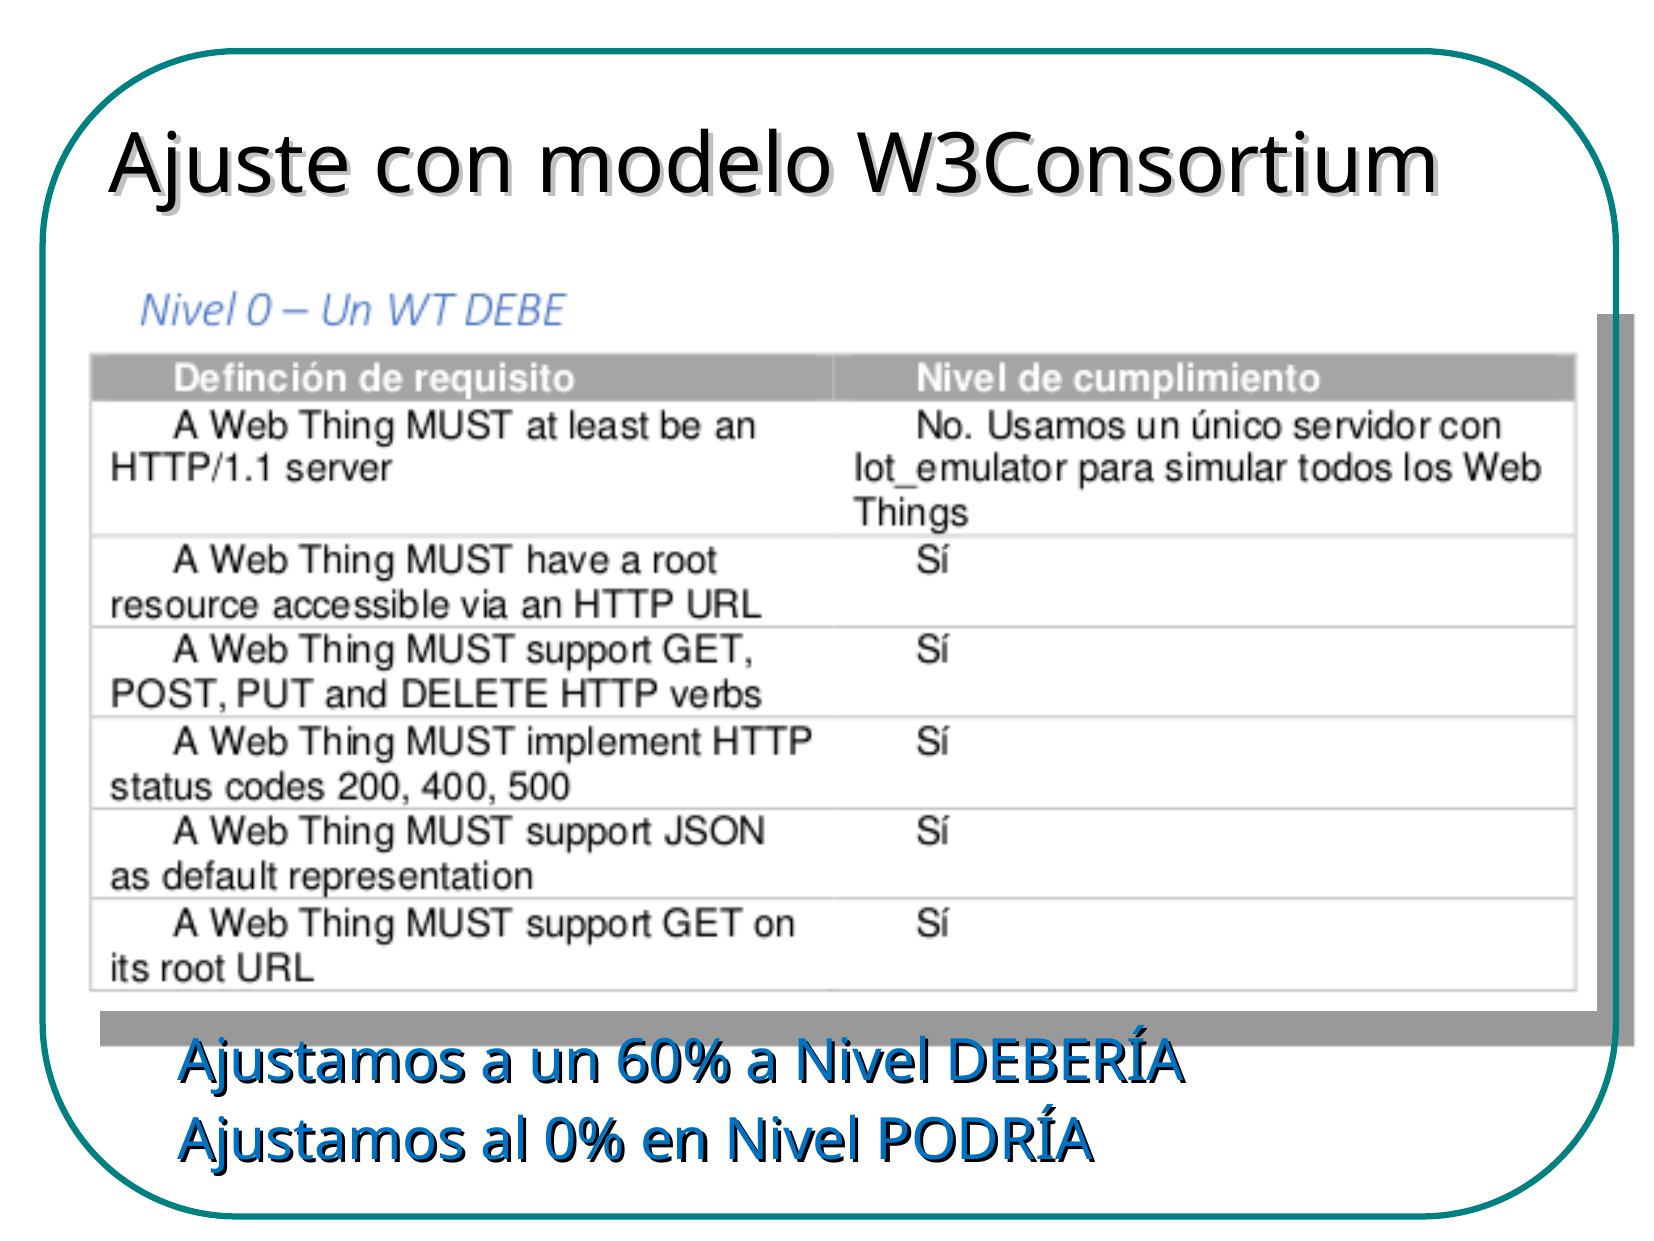

# Ajuste con modelo W3Consortium
Ajustamos a un 60% a Nivel DEBERÍA
Ajustamos al 0% en Nivel PODRÍA